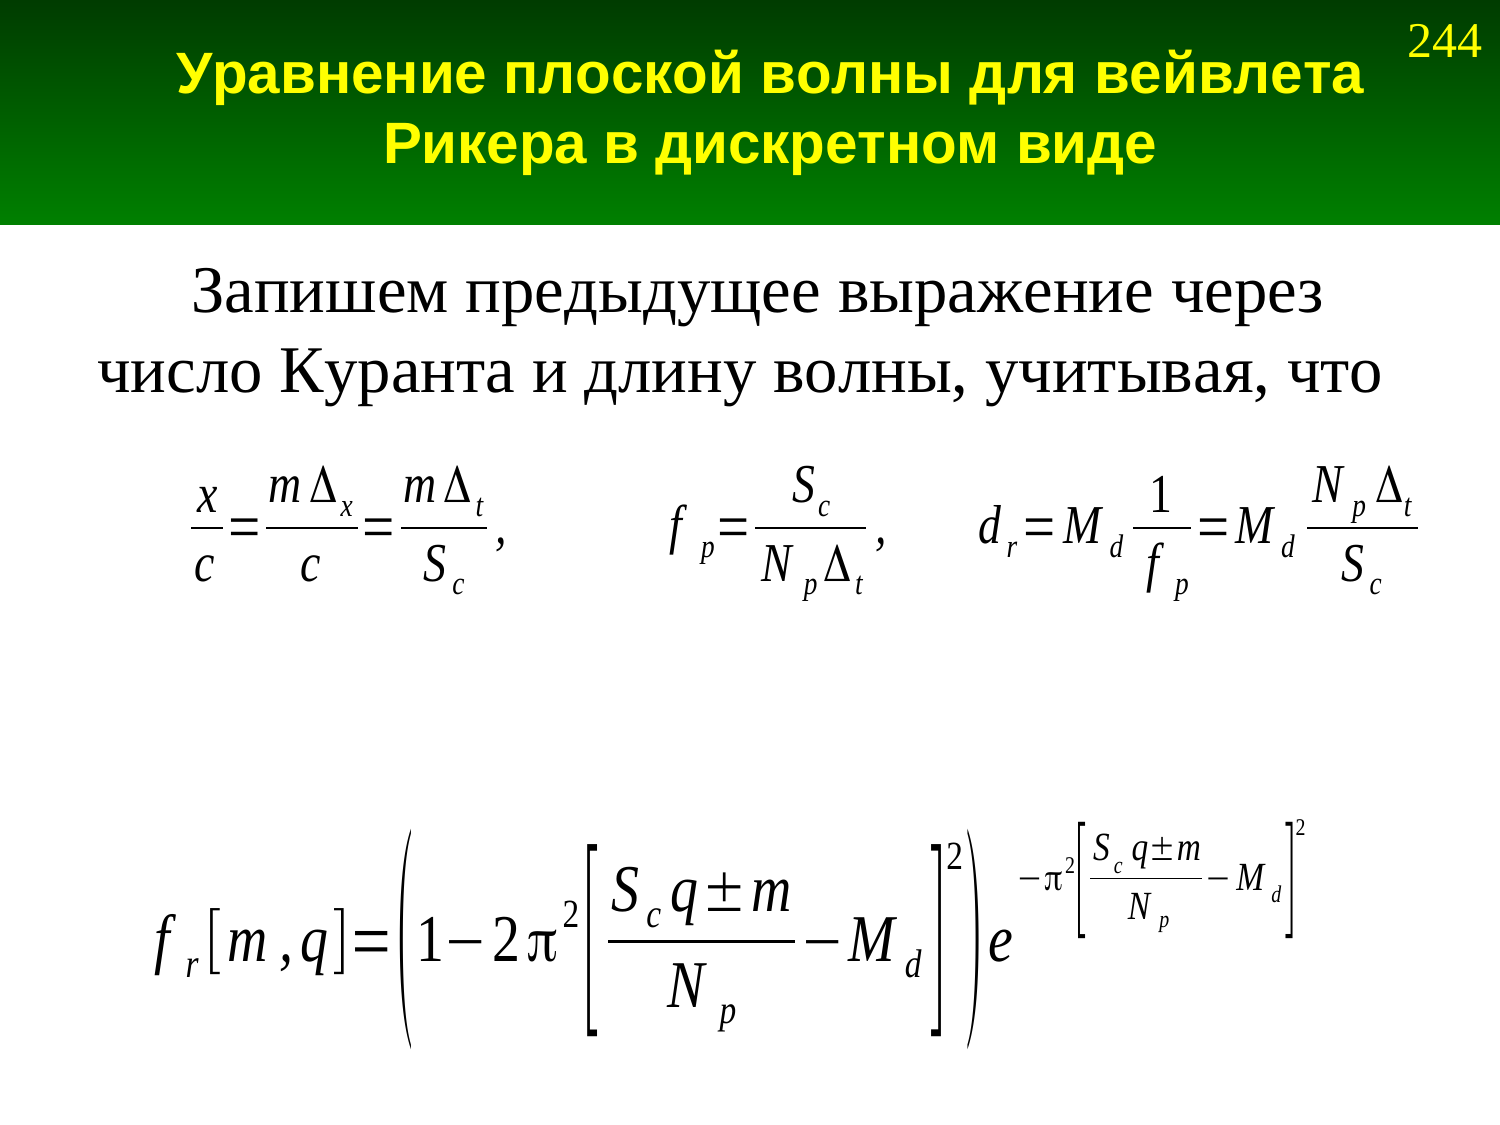

# Уравнение плоской волны для вейвлета Рикера в дискретном виде
Запишем предыдущее выражение через
число Куранта и длину волны, учитывая, что